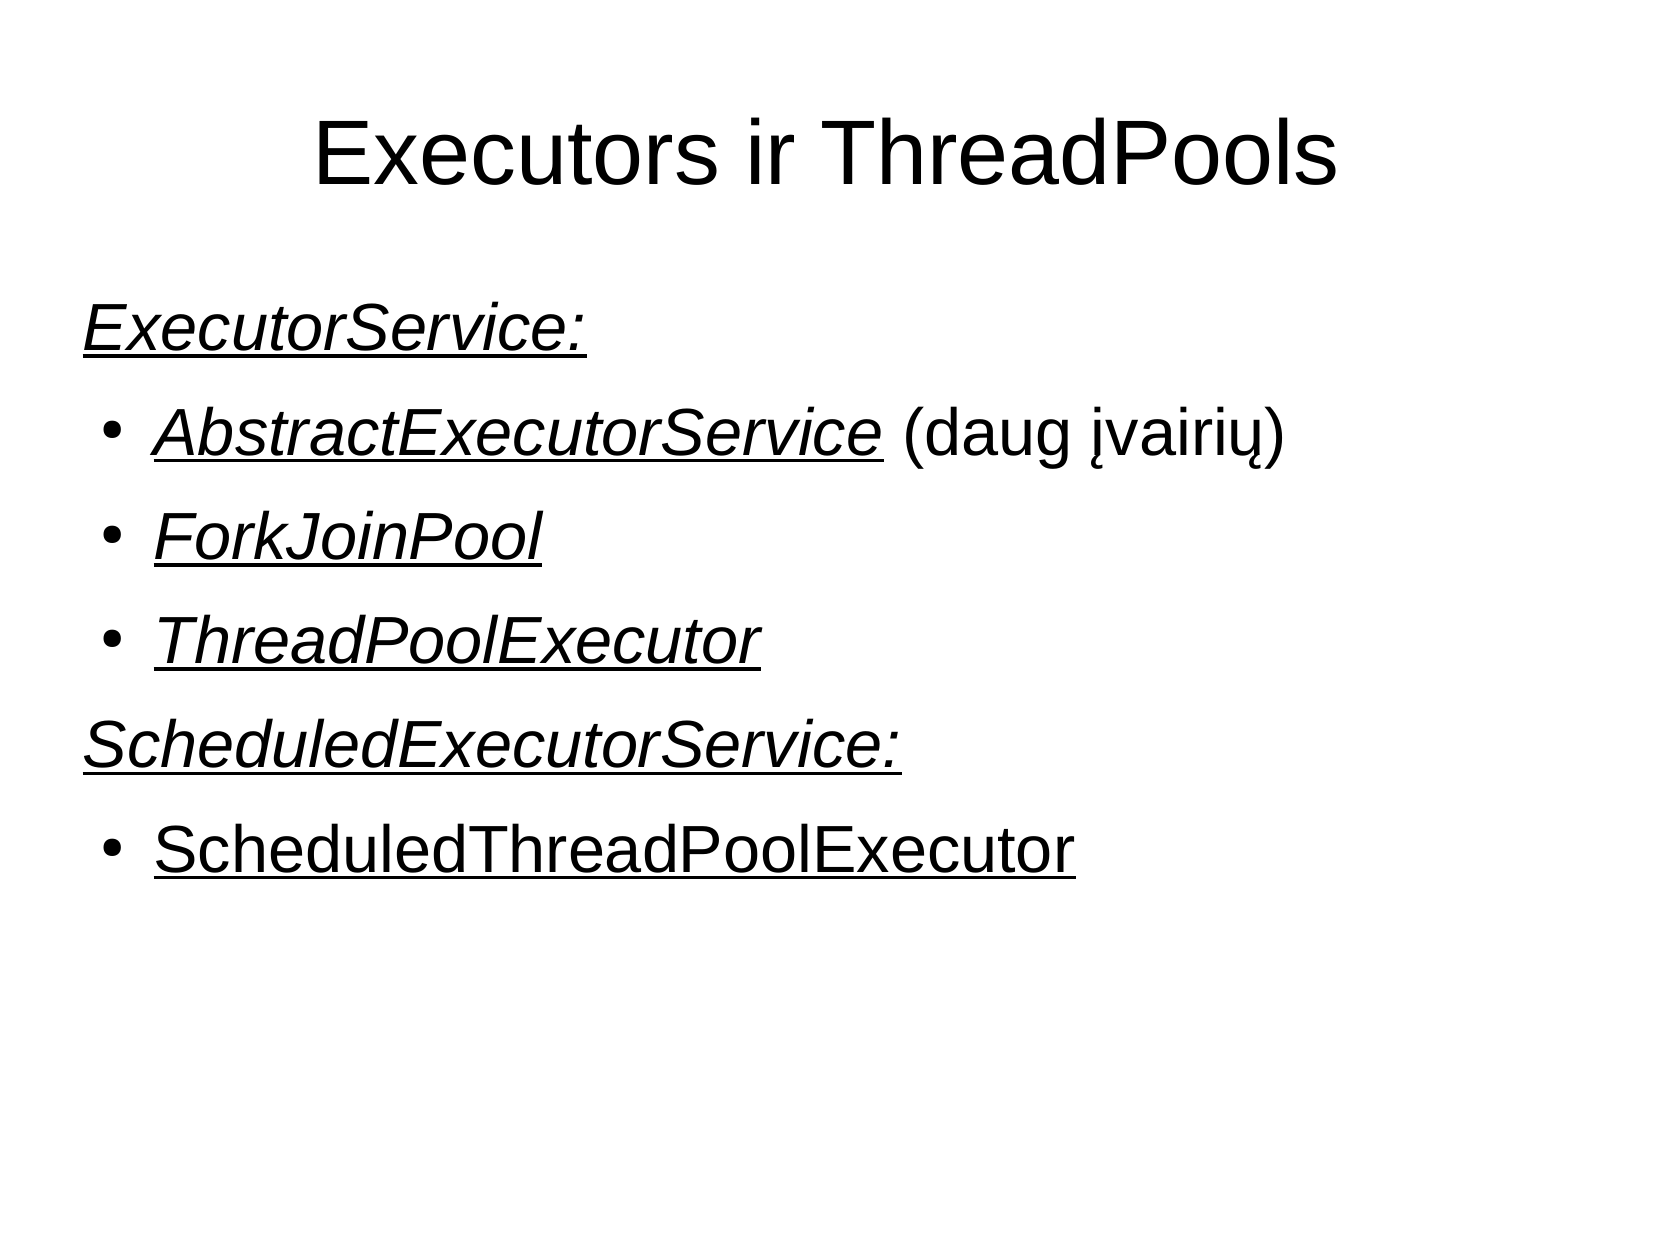

# Executors ir ThreadPools
ExecutorService:
AbstractExecutorService (daug įvairių)
ForkJoinPool
ThreadPoolExecutor
ScheduledExecutorService:
ScheduledThreadPoolExecutor